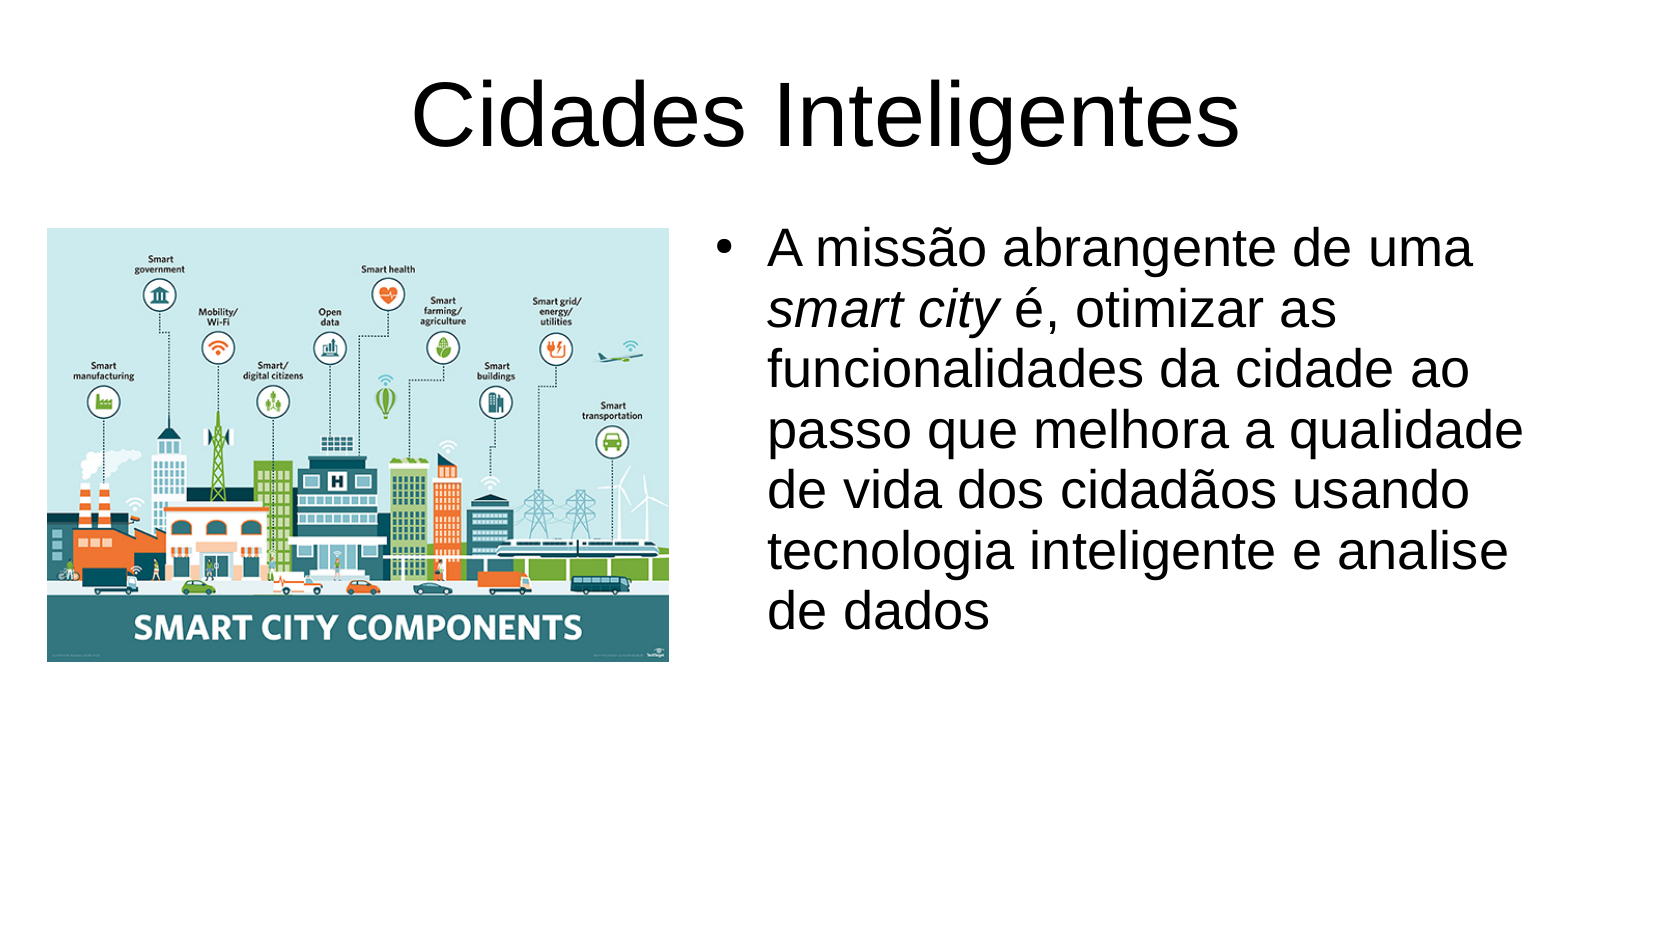

# Cidades Inteligentes
A missão abrangente de uma smart city é, otimizar as funcionalidades da cidade ao passo que melhora a qualidade de vida dos cidadãos usando tecnologia inteligente e analise de dados